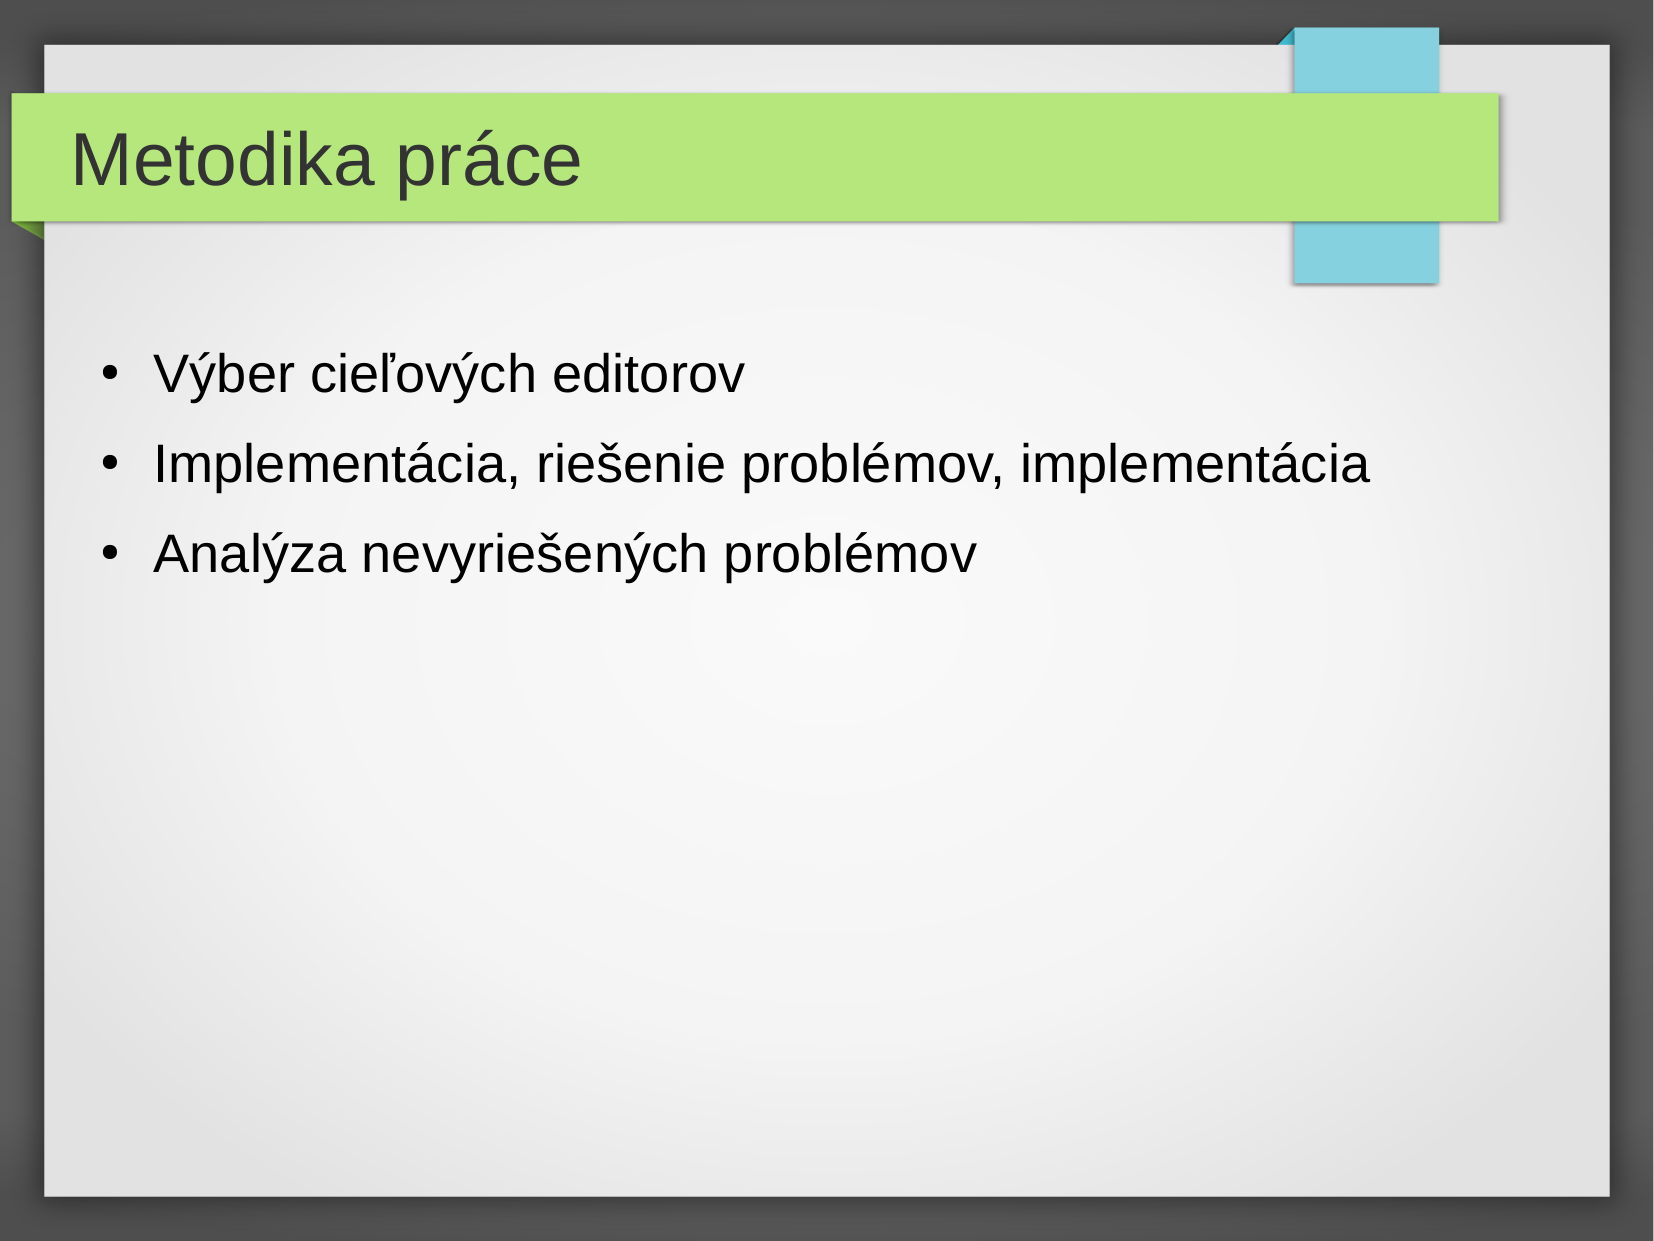

# Metodika práce
Výber cieľových editorov
Implementácia, riešenie problémov, implementácia
Analýza nevyriešených problémov